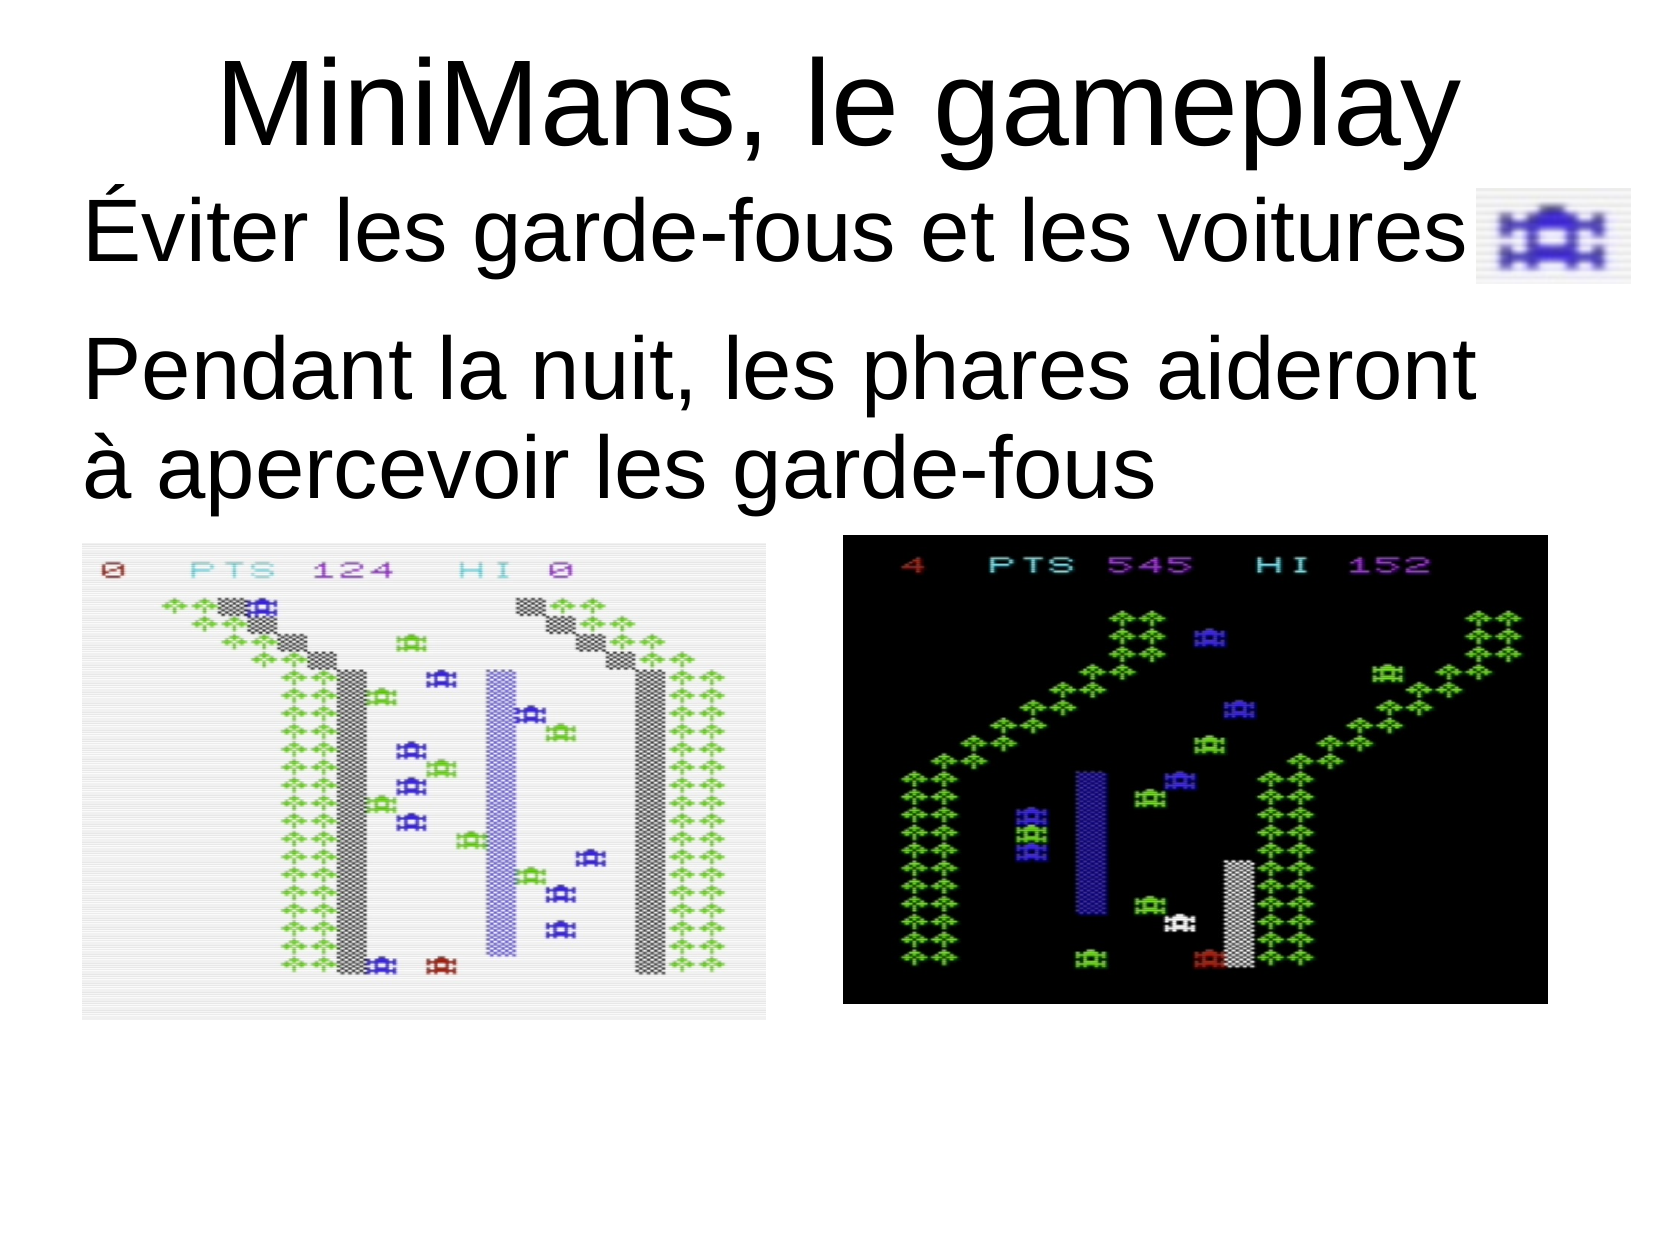

# MiniMans, le gameplay
Éviter les garde-fous et les voitures
Pendant la nuit, les phares aideront à apercevoir les garde-fous